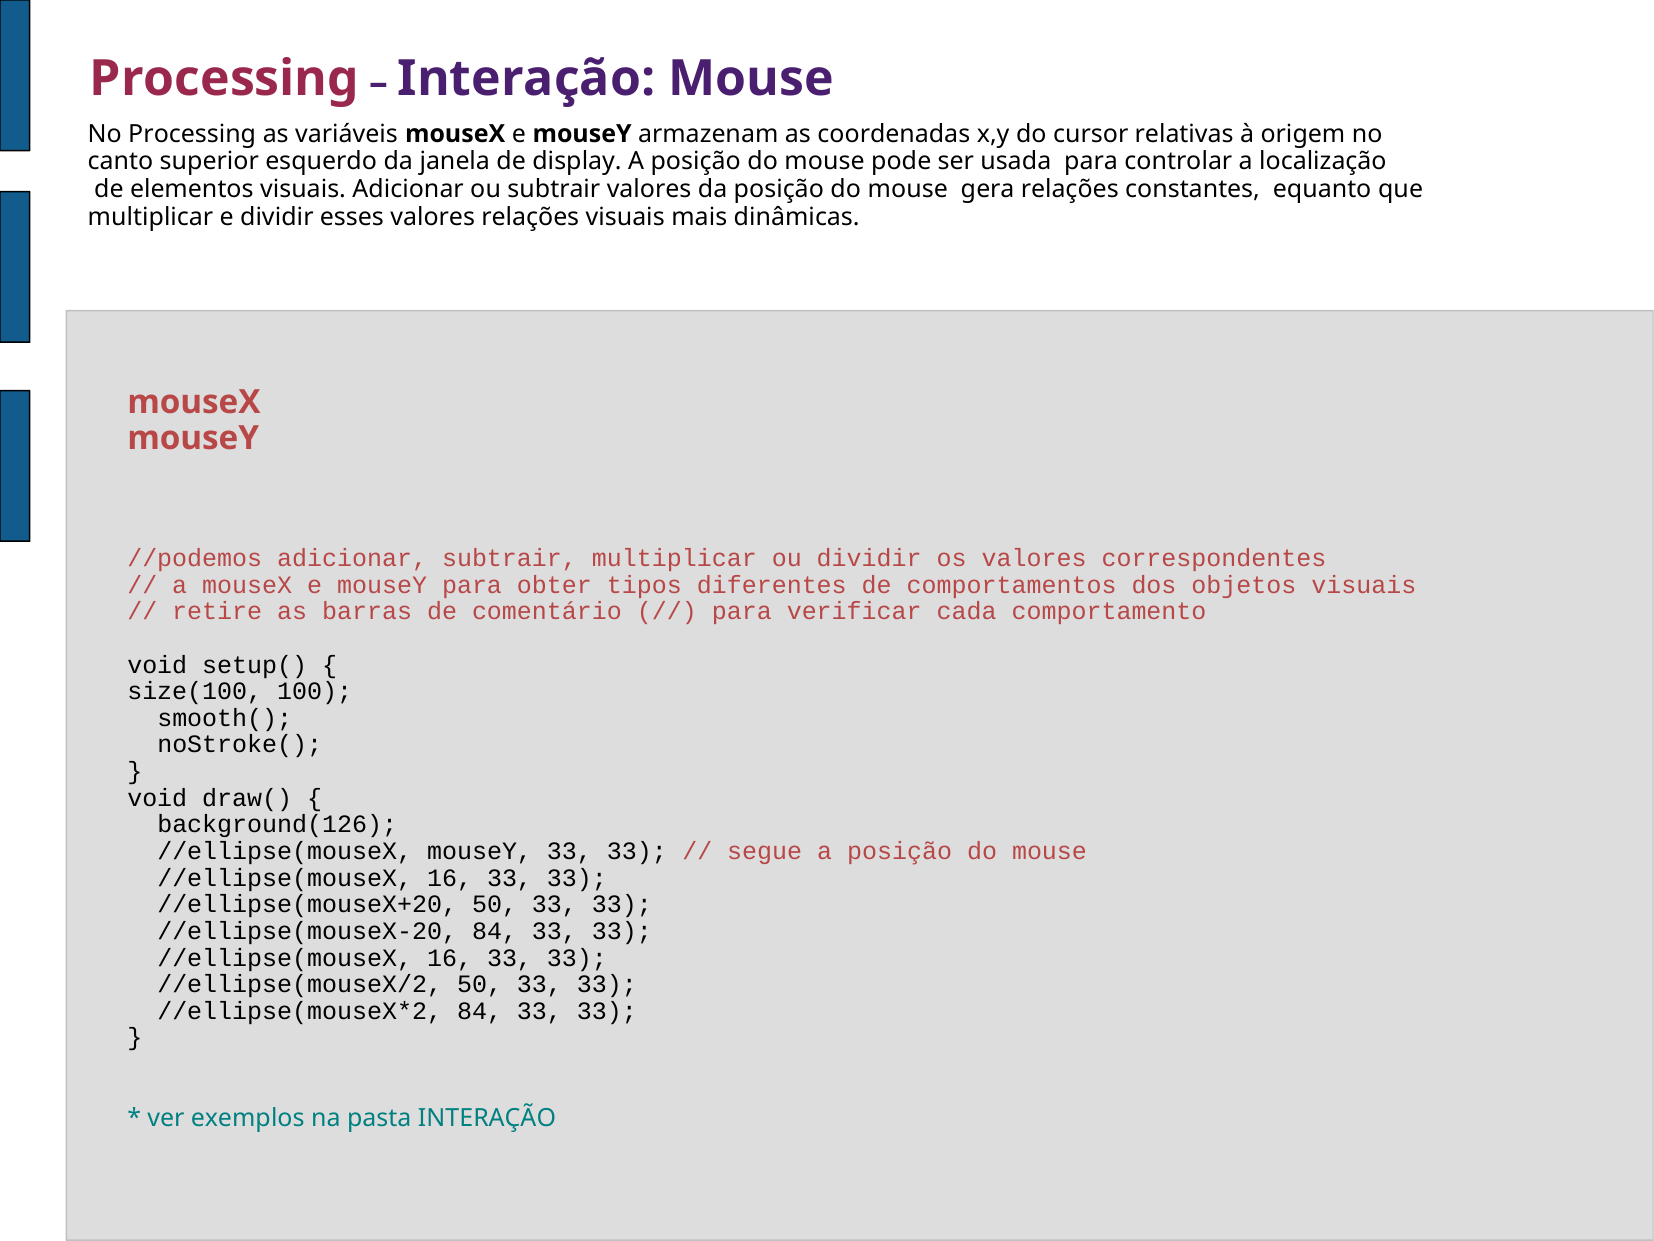

Processing – Interação: Mouse
No Processing as variáveis mouseX e mouseY armazenam as coordenadas x,y do cursor relativas à origem no
canto superior esquerdo da janela de display. A posição do mouse pode ser usada para controlar a localização
 de elementos visuais. Adicionar ou subtrair valores da posição do mouse gera relações constantes, equanto que
multiplicar e dividir esses valores relações visuais mais dinâmicas.
mouseX
mouseY
//podemos adicionar, subtrair, multiplicar ou dividir os valores correspondentes
// a mouseX e mouseY para obter tipos diferentes de comportamentos dos objetos visuais
// retire as barras de comentário (//) para verificar cada comportamento
void setup() {
size(100, 100);
 smooth();
 noStroke();
}
void draw() {
 background(126);
 //ellipse(mouseX, mouseY, 33, 33); // segue a posição do mouse
 //ellipse(mouseX, 16, 33, 33);
 //ellipse(mouseX+20, 50, 33, 33);
 //ellipse(mouseX-20, 84, 33, 33);
 //ellipse(mouseX, 16, 33, 33);
 //ellipse(mouseX/2, 50, 33, 33);
 //ellipse(mouseX*2, 84, 33, 33);
}
* ver exemplos na pasta INTERAÇÃO